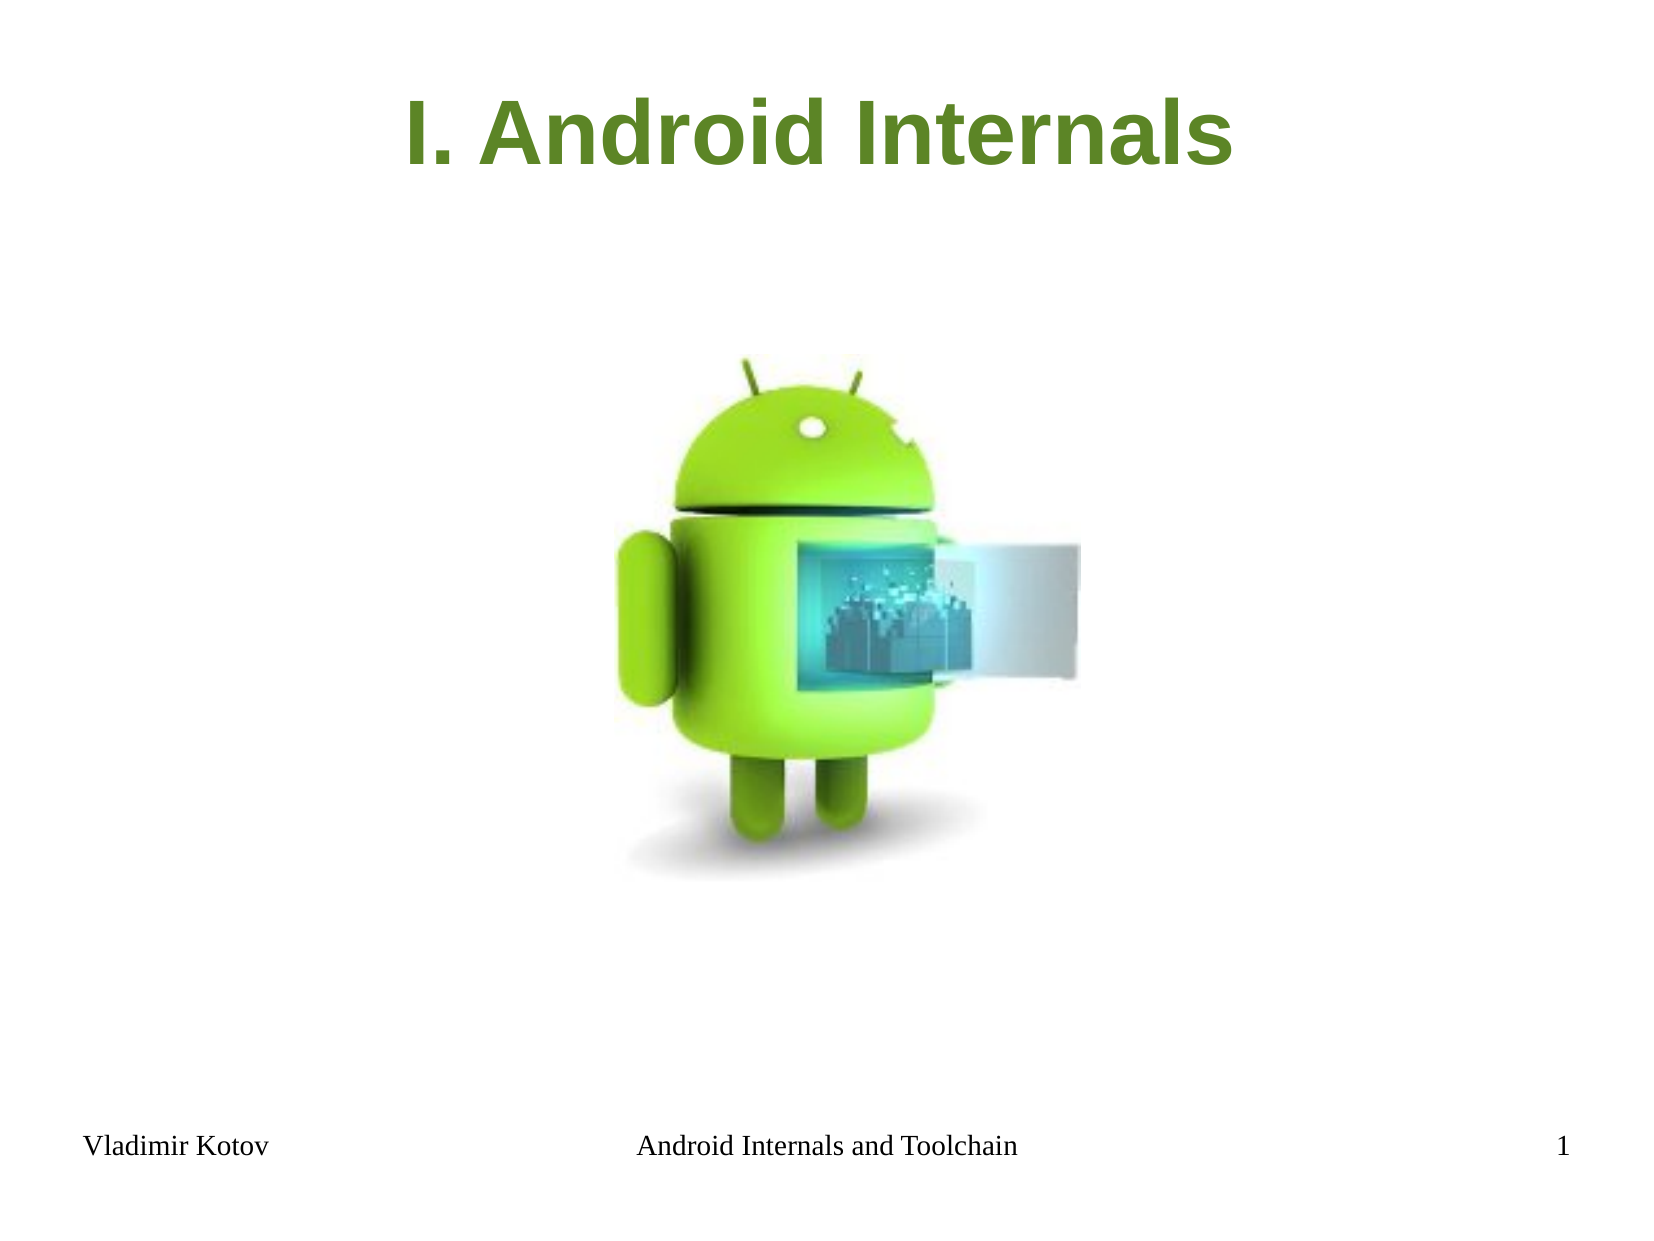

# I. Android Internals
Vladimir Kotov
Android Internals and Toolchain
1